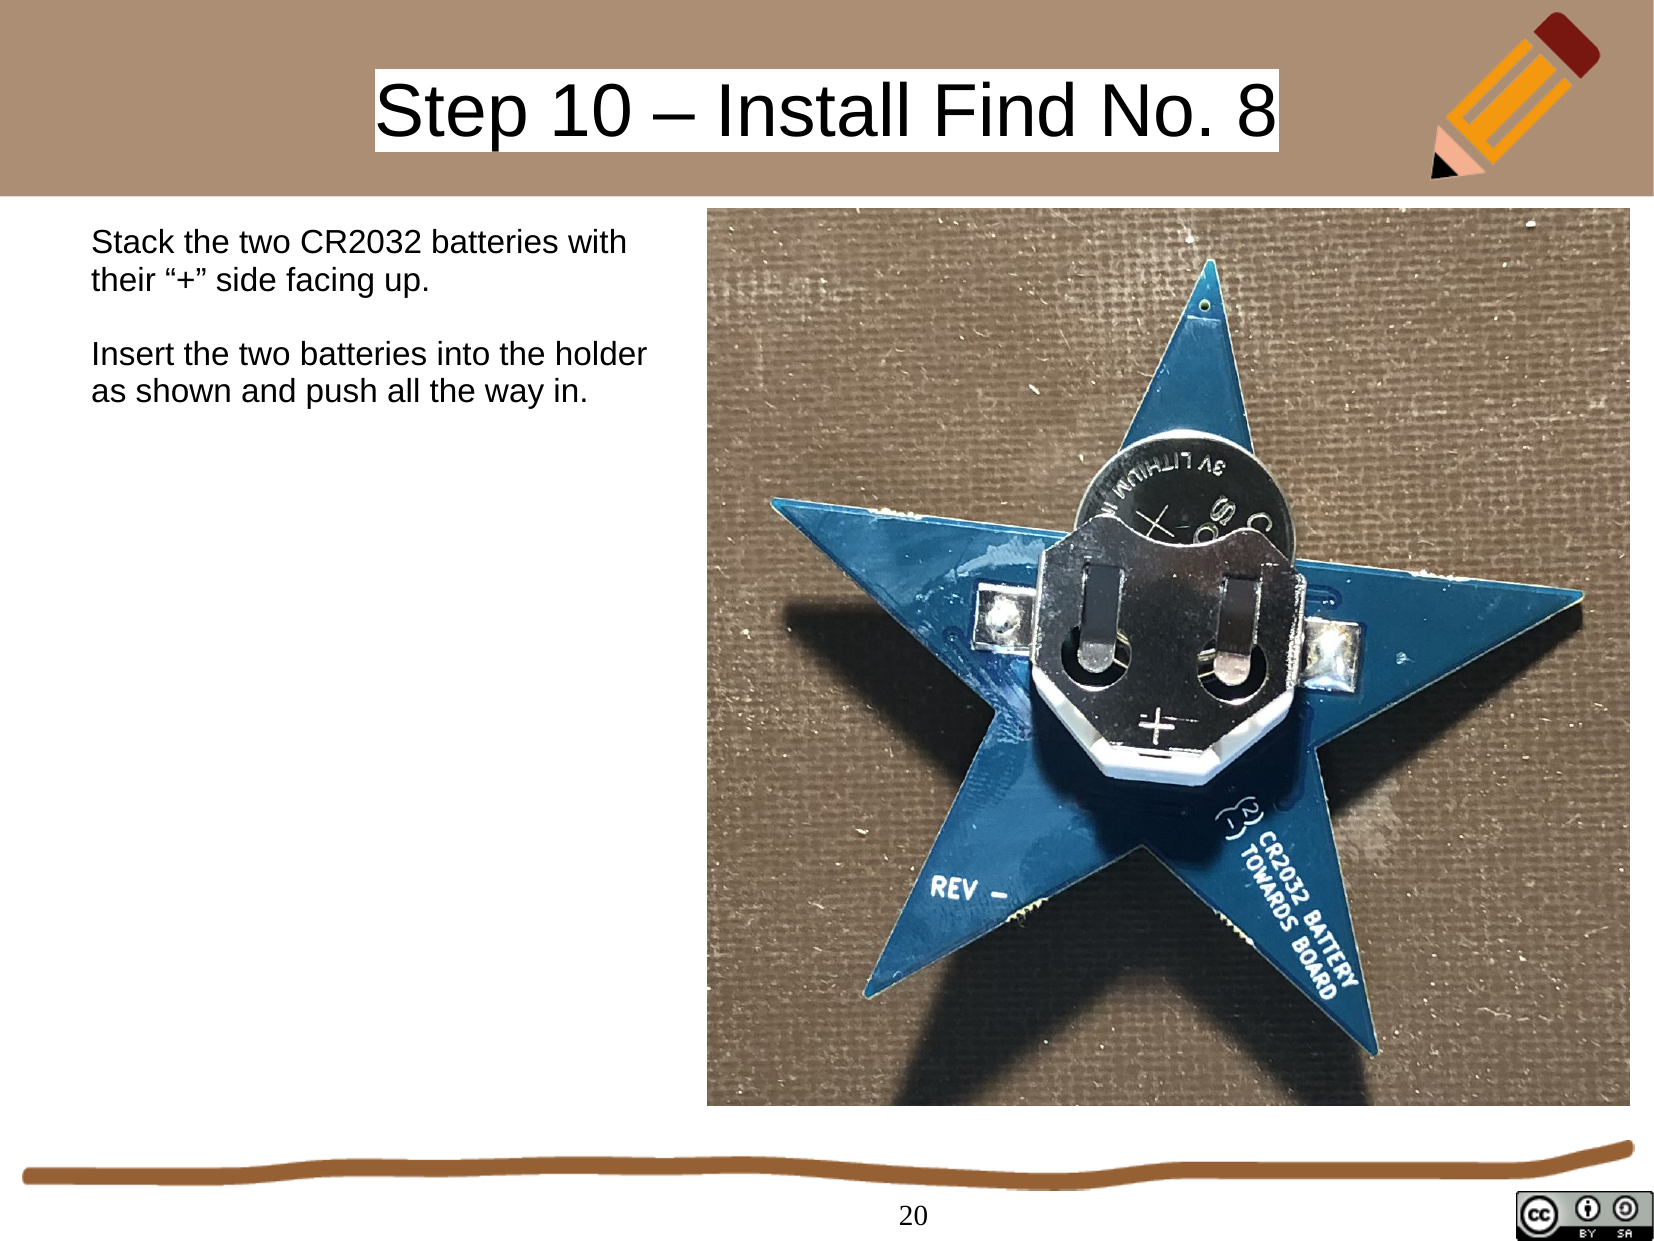

# Step 10 – Install Find No. 8
Stack the two CR2032 batteries with their “+” side facing up.
Insert the two batteries into the holder as shown and push all the way in.
20